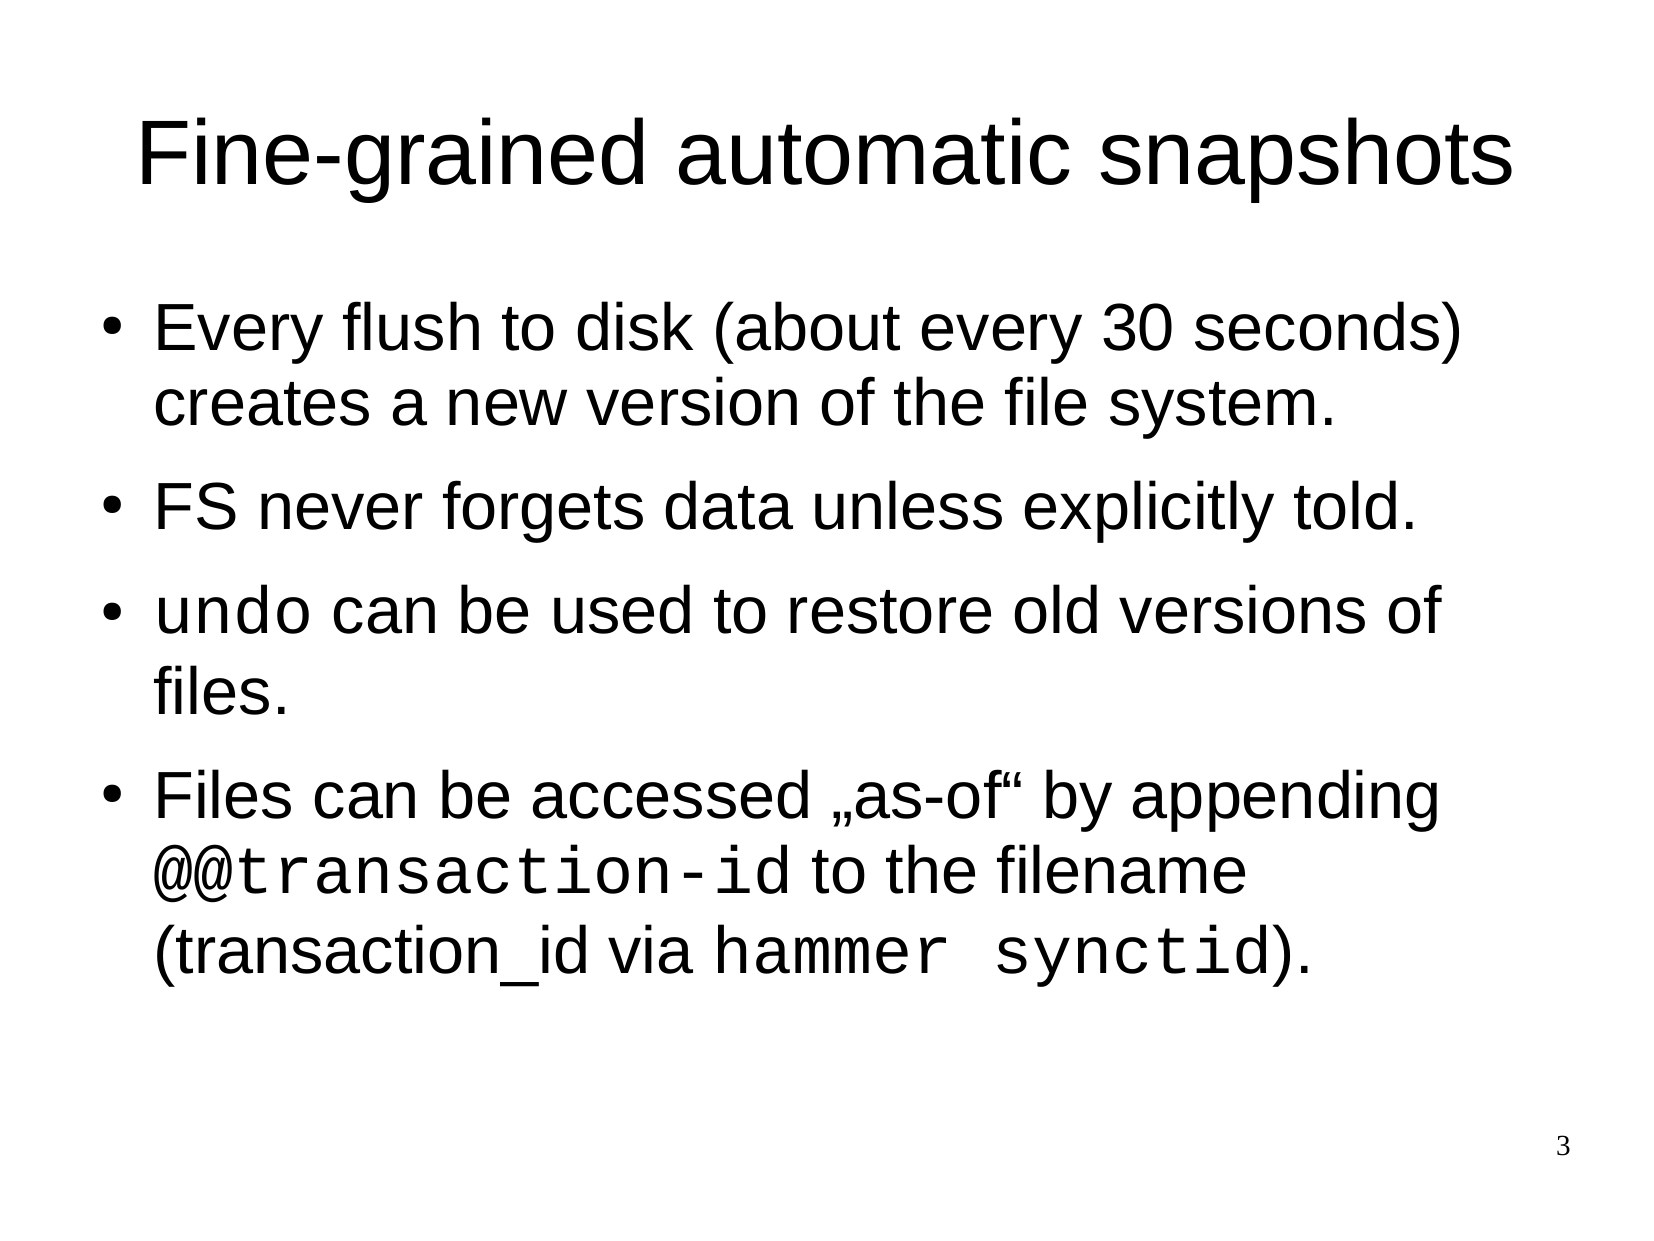

# Fine-grained automatic snapshots
Every flush to disk (about every 30 seconds) creates a new version of the file system.
FS never forgets data unless explicitly told.
undo can be used to restore old versions of files.
Files can be accessed „as-of“ by appending @@transaction-id to the filename (transaction_id via hammer synctid).
3